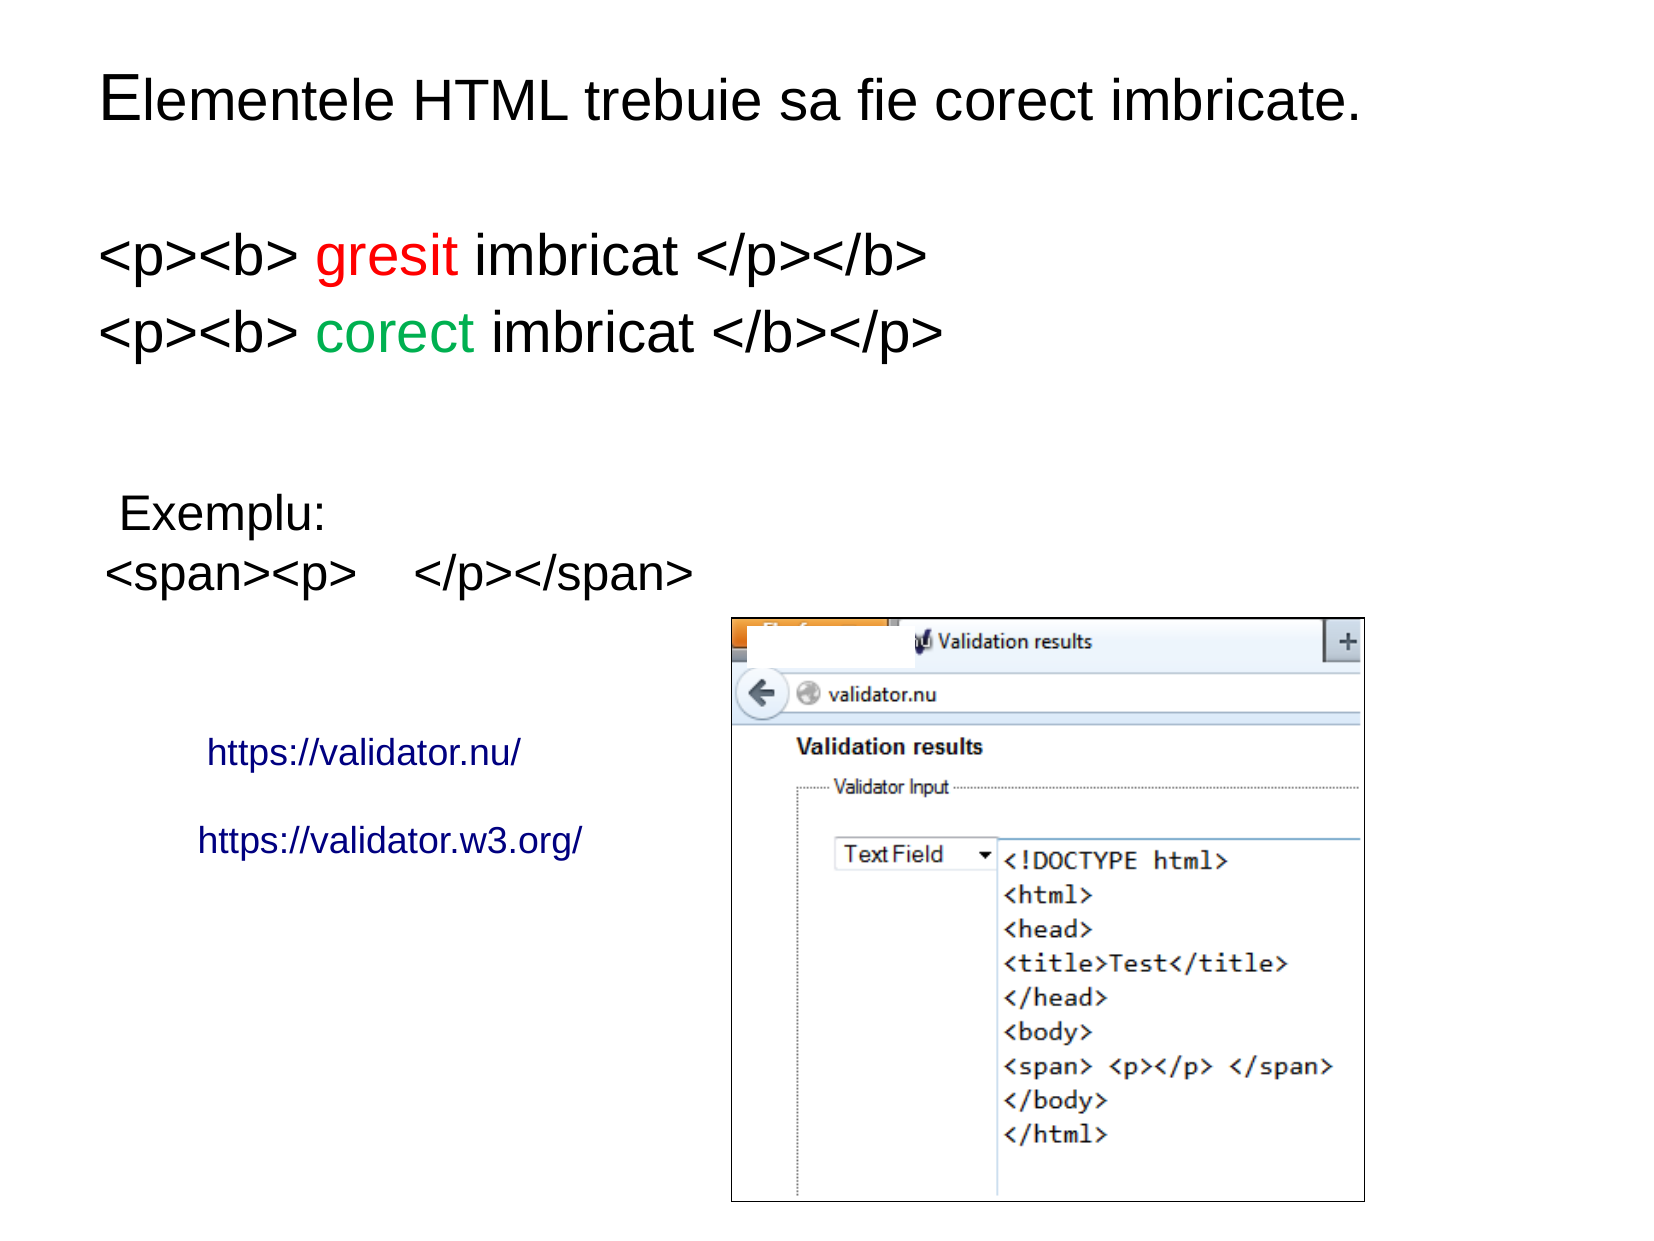

Elementele HTML trebuie sa fie corect imbricate.
<p><b> gresit imbricat </p></b>
<p><b> corect imbricat </b></p>
 Exemplu:
<span><p> </p></span>
https://validator.nu/
https://validator.w3.org/